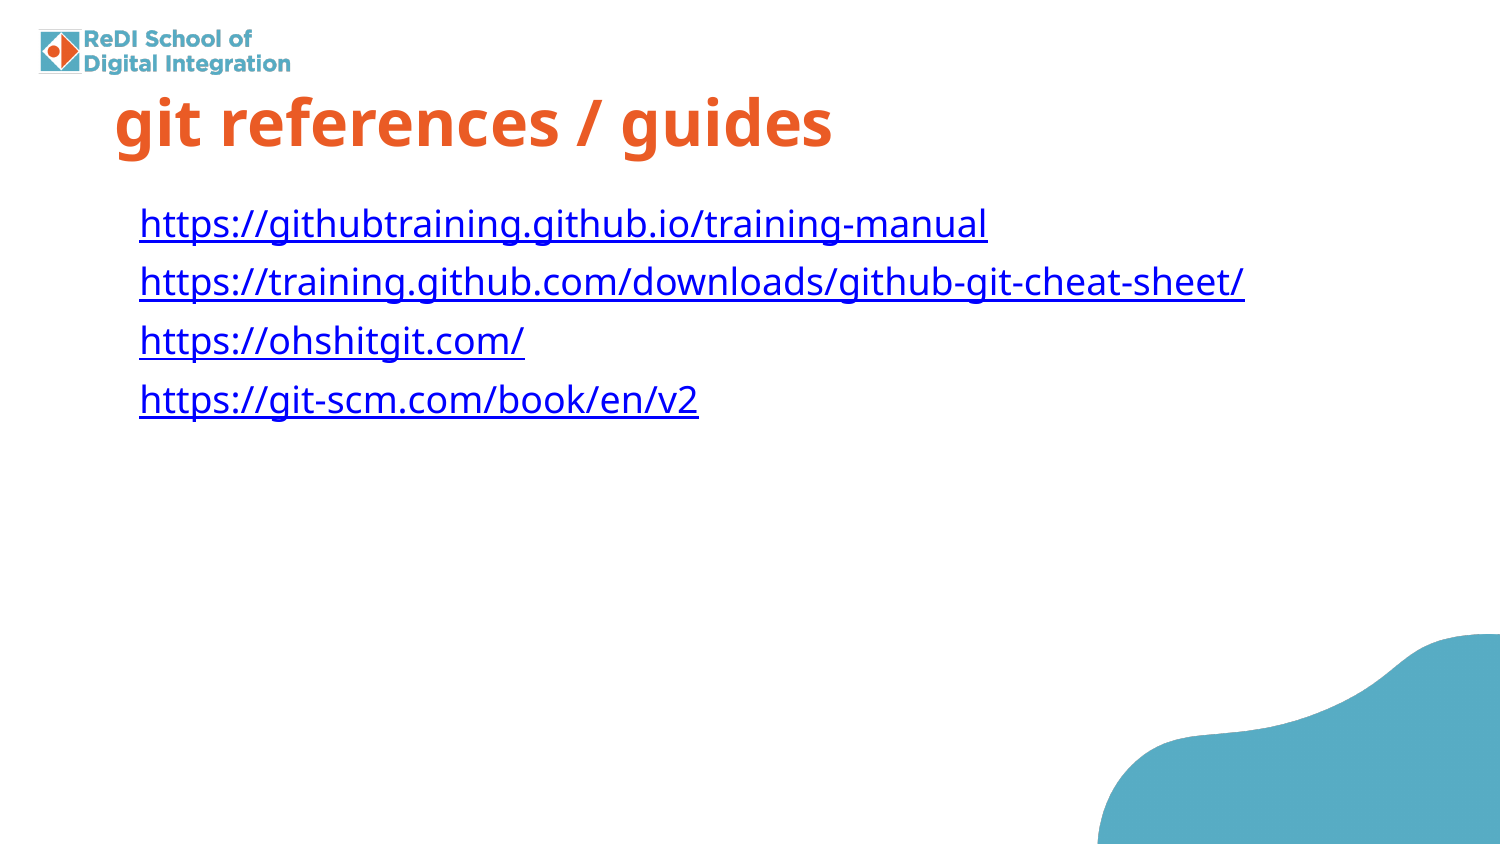

git references / guides
https://githubtraining.github.io/training-manual
https://training.github.com/downloads/github-git-cheat-sheet/
https://ohshitgit.com/
https://git-scm.com/book/en/v2